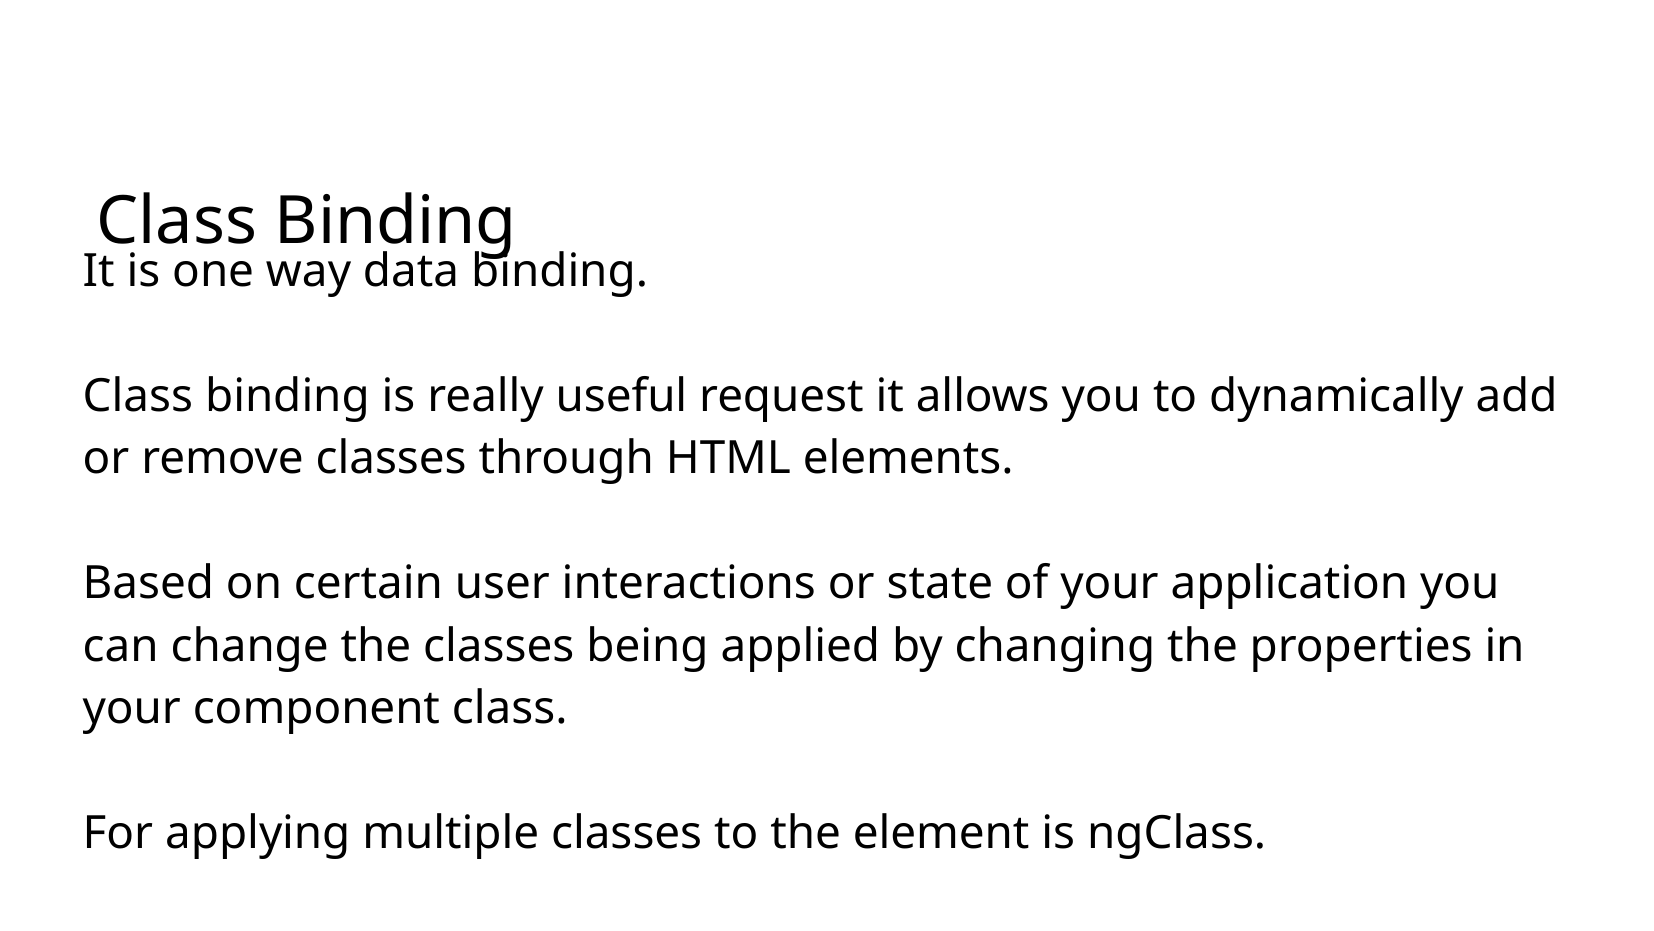

# Class Binding
It is one way data binding.
Class binding is really useful request it allows you to dynamically add or remove classes through HTML elements.
Based on certain user interactions or state of your application you can change the classes being applied by changing the properties in your component class.
For applying multiple classes to the element is ngClass.